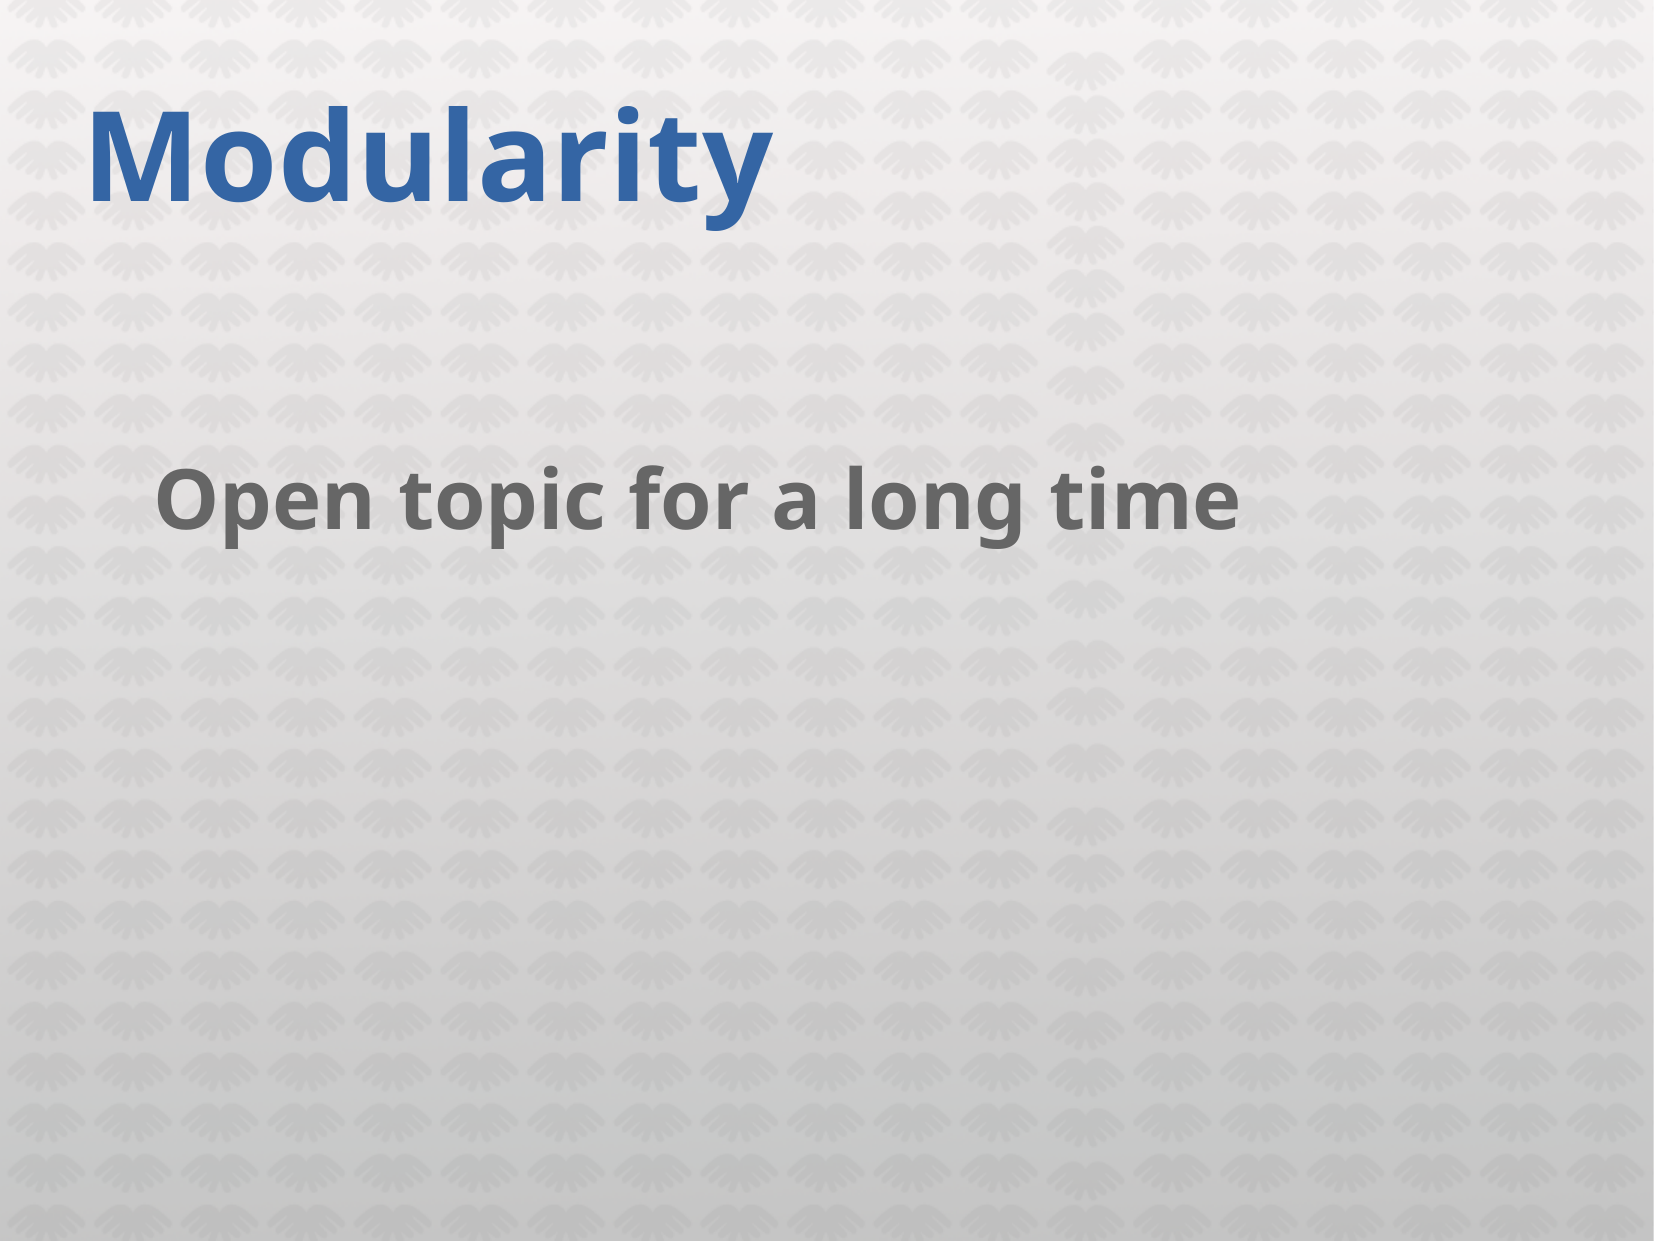

# Modularity
Open topic for a long time